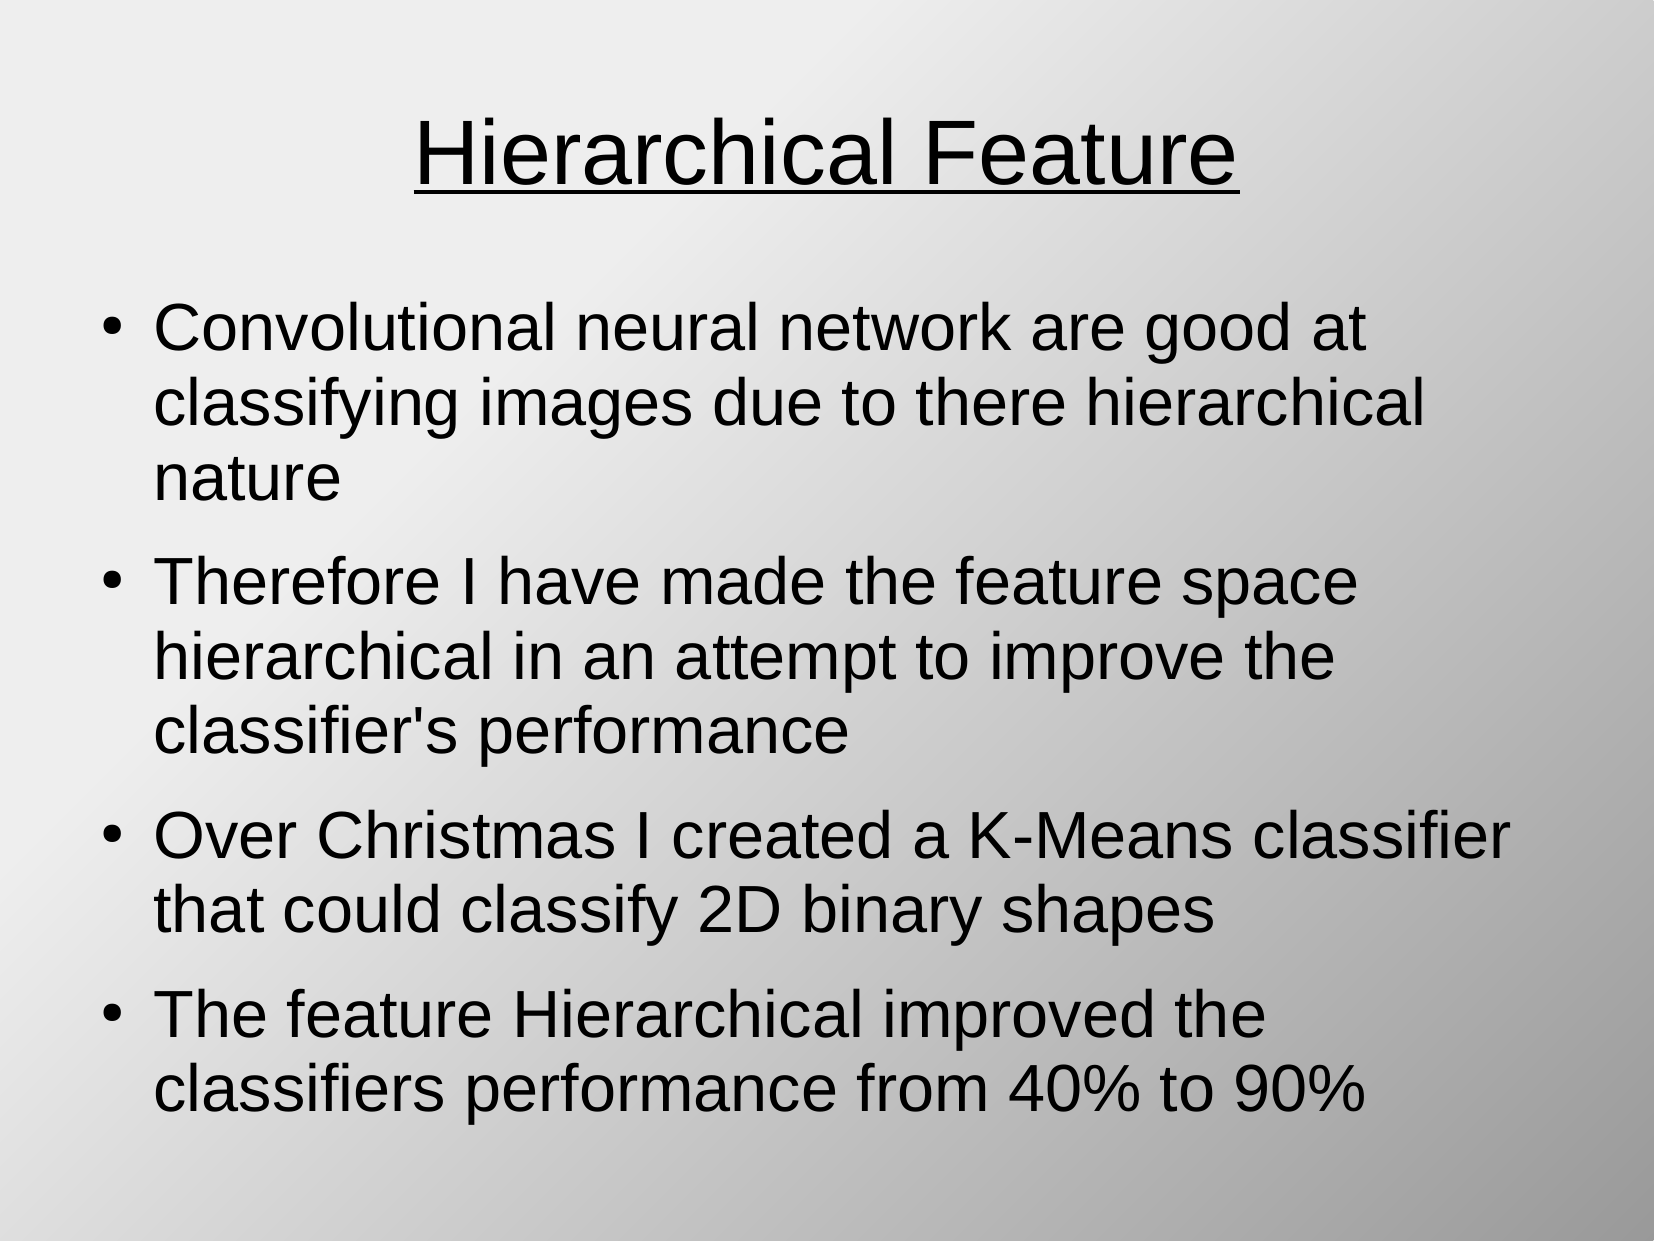

# Hierarchical Feature
Convolutional neural network are good at classifying images due to there hierarchical nature
Therefore I have made the feature space hierarchical in an attempt to improve the classifier's performance
Over Christmas I created a K-Means classifier that could classify 2D binary shapes
The feature Hierarchical improved the classifiers performance from 40% to 90%